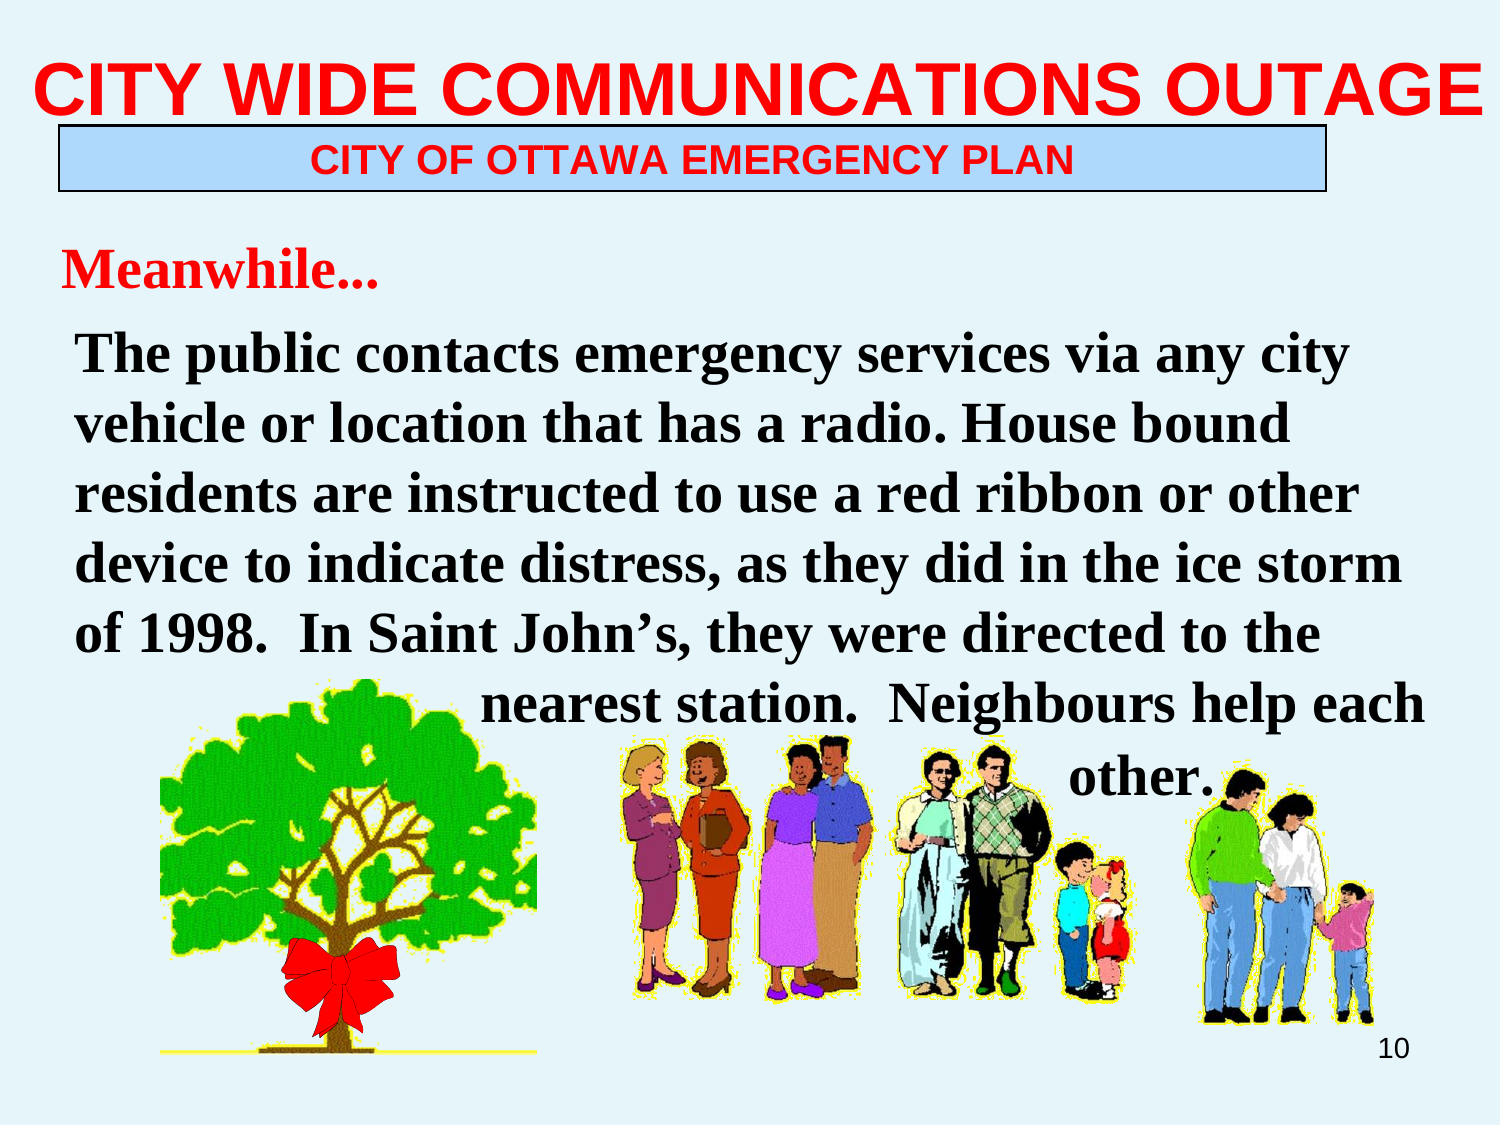

CITY WIDE COMMUNICATIONS OUTAGE
CITY OF OTTAWA EMERGENCY PLAN
Meanwhile...
The public contacts emergency services via any city vehicle or location that has a radio. House bound residents are instructed to use a red ribbon or other device to indicate distress, as they did in the ice storm of 1998. In Saint John’s, they were directed to the
 nearest station. Neighbours help each
other.
10